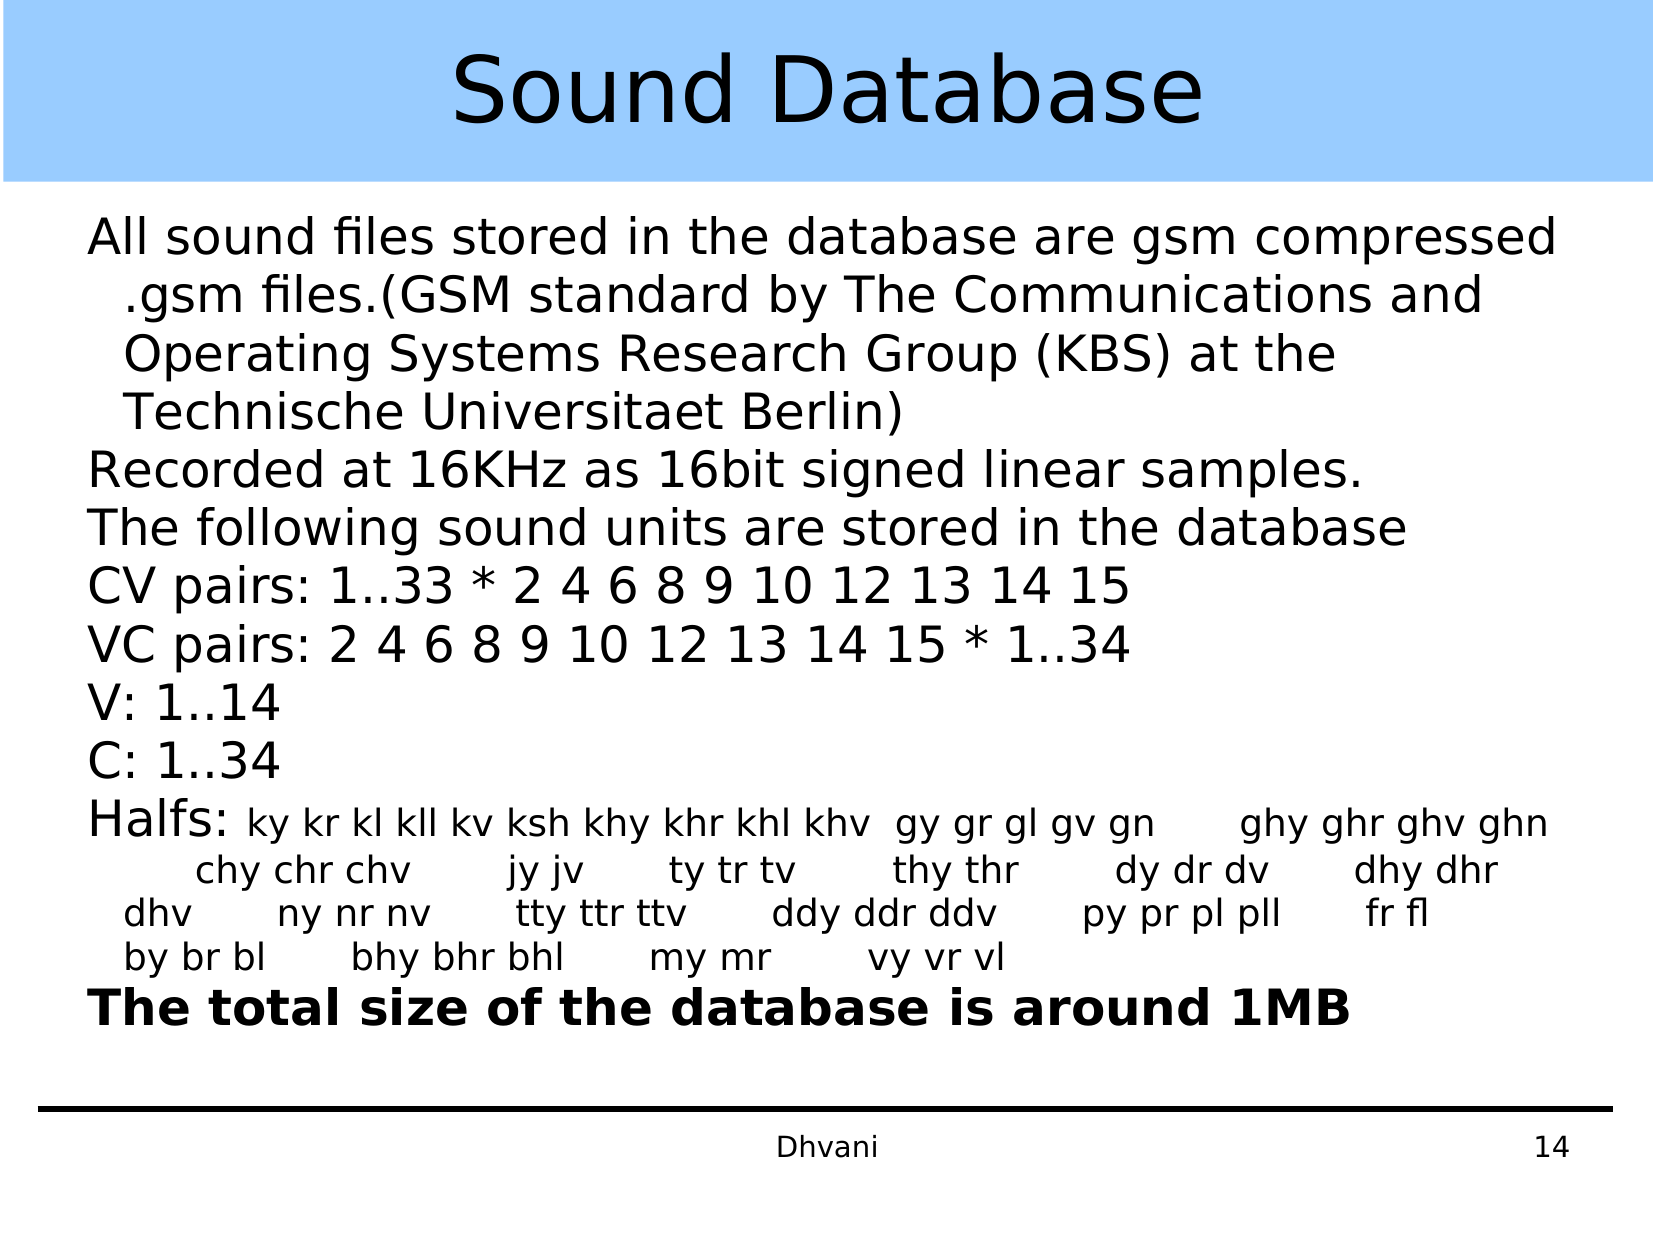

# Sound Database
All sound files stored in the database are gsm compressed .gsm files.(GSM standard by The Communications and Operating Systems Research Group (KBS) at the Technische Universitaet Berlin)
Recorded at 16KHz as 16bit signed linear samples.
The following sound units are stored in the database
CV pairs: 1..33 * 2 4 6 8 9 10 12 13 14 15
VC pairs: 2 4 6 8 9 10 12 13 14 15 * 1..34
V: 1..14
C: 1..34
Halfs: ky kr kl kll kv ksh khy khr khl khv gy gr gl gv gn ghy ghr ghv ghn chy chr chv jy jv ty tr tv thy thr dy dr dv dhy dhr dhv ny nr nv tty ttr ttv ddy ddr ddv py pr pl pll fr fl by br bl bhy bhr bhl my mr vy vr vl
The total size of the database is around 1MB
Dhvani
14